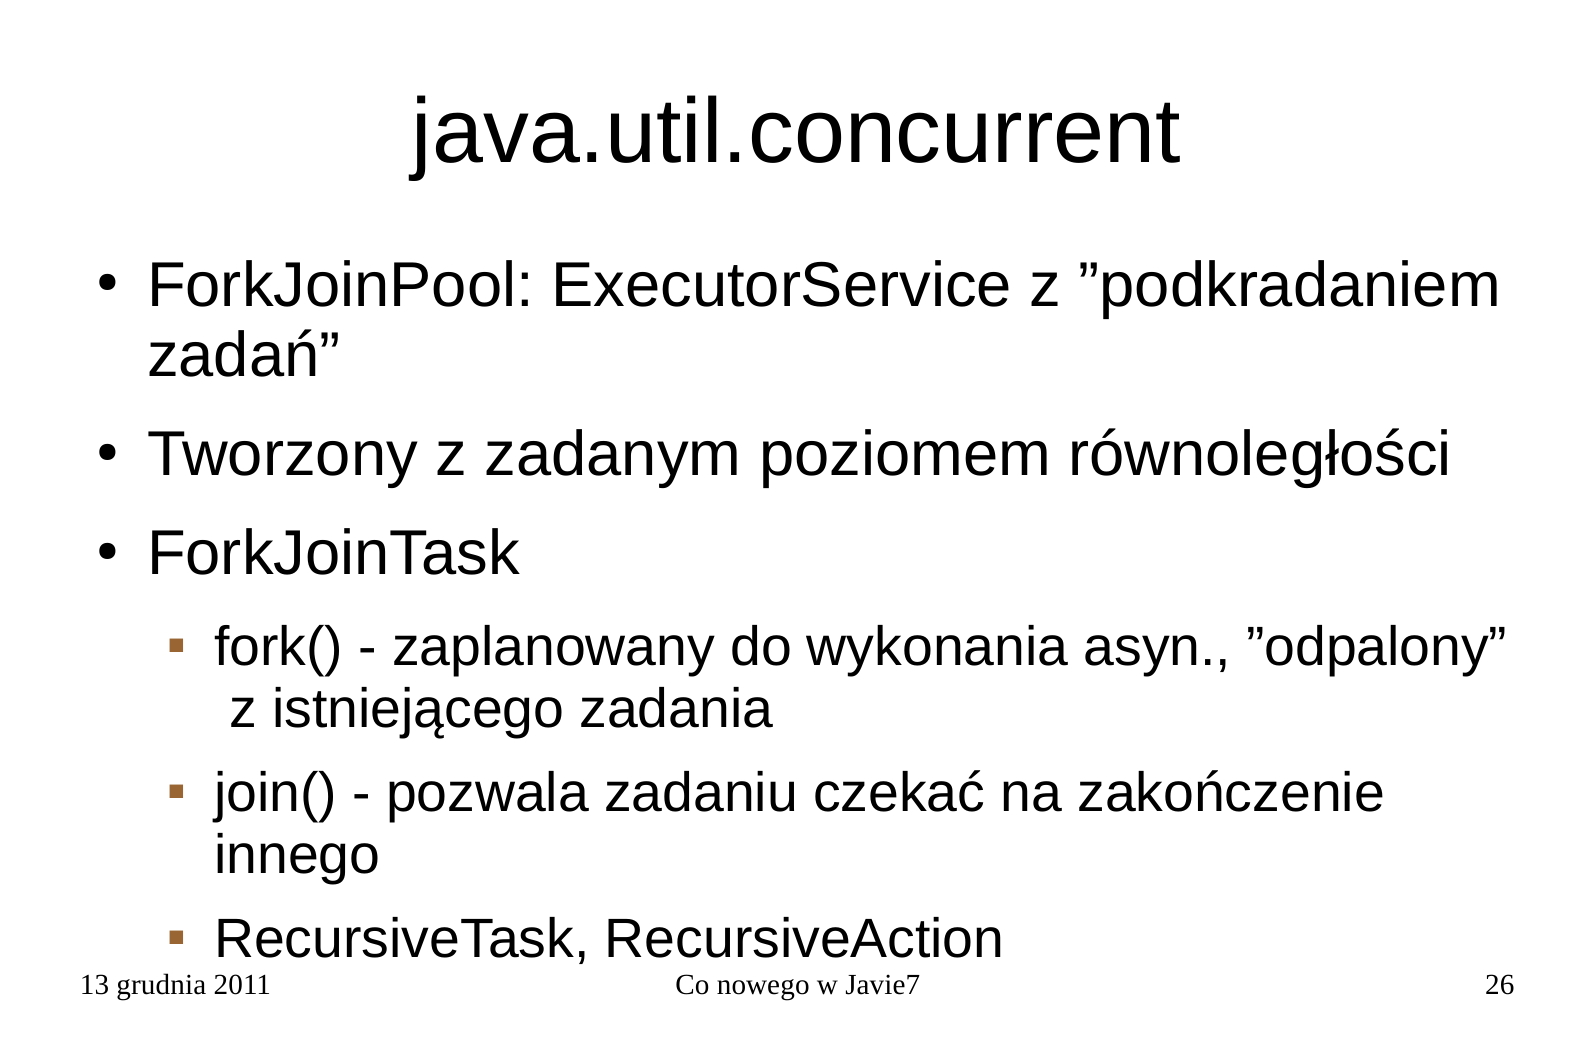

# java.util.concurrent
ForkJoinPool: ExecutorService z ”podkradaniem zadań”
Tworzony z zadanym poziomem równoległości
ForkJoinTask
fork() - zaplanowany do wykonania asyn., ”odpalony” z istniejącego zadania
join() - pozwala zadaniu czekać na zakończenie innego
RecursiveTask, RecursiveAction
13 grudnia 2011
Co nowego w Javie7
26